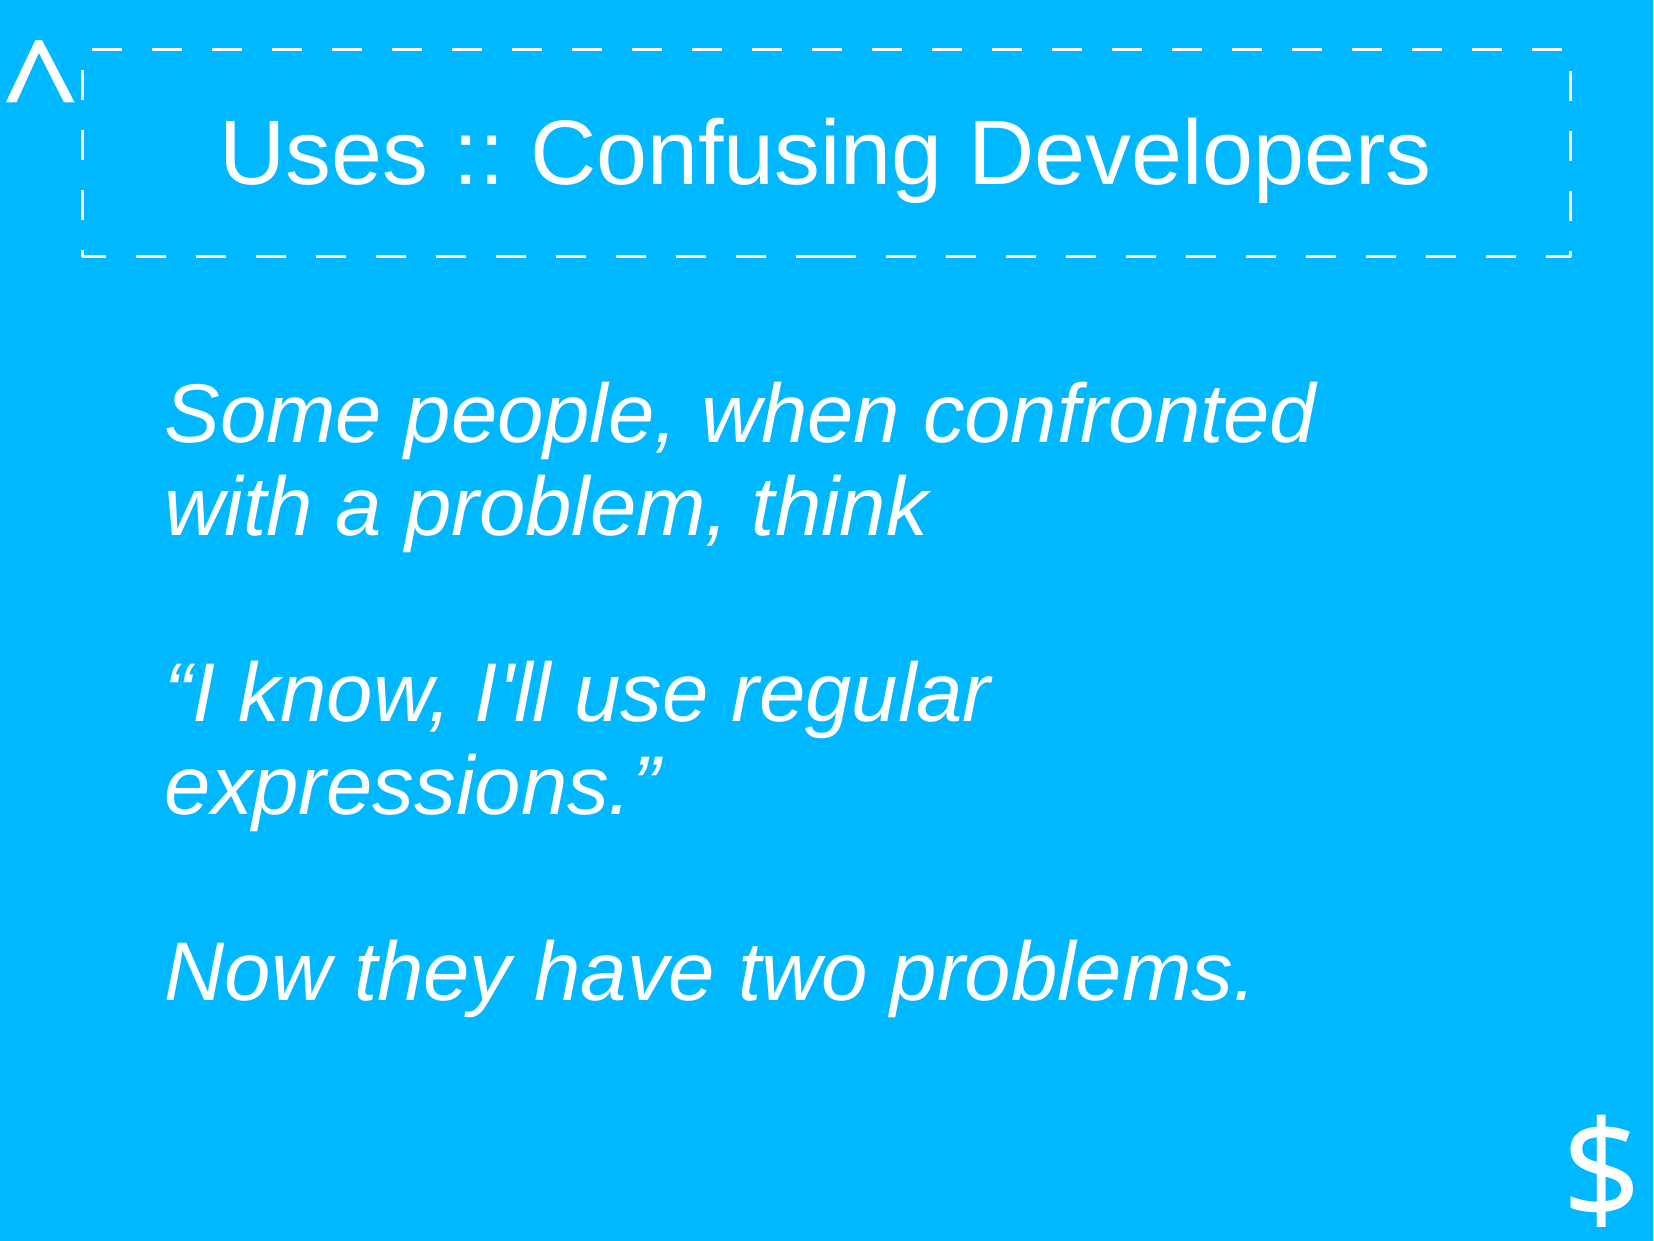

# Uses :: Confusing Developers
Some people, when confronted with a problem, think
“I know, I'll use regular expressions.”
Now they have two problems.